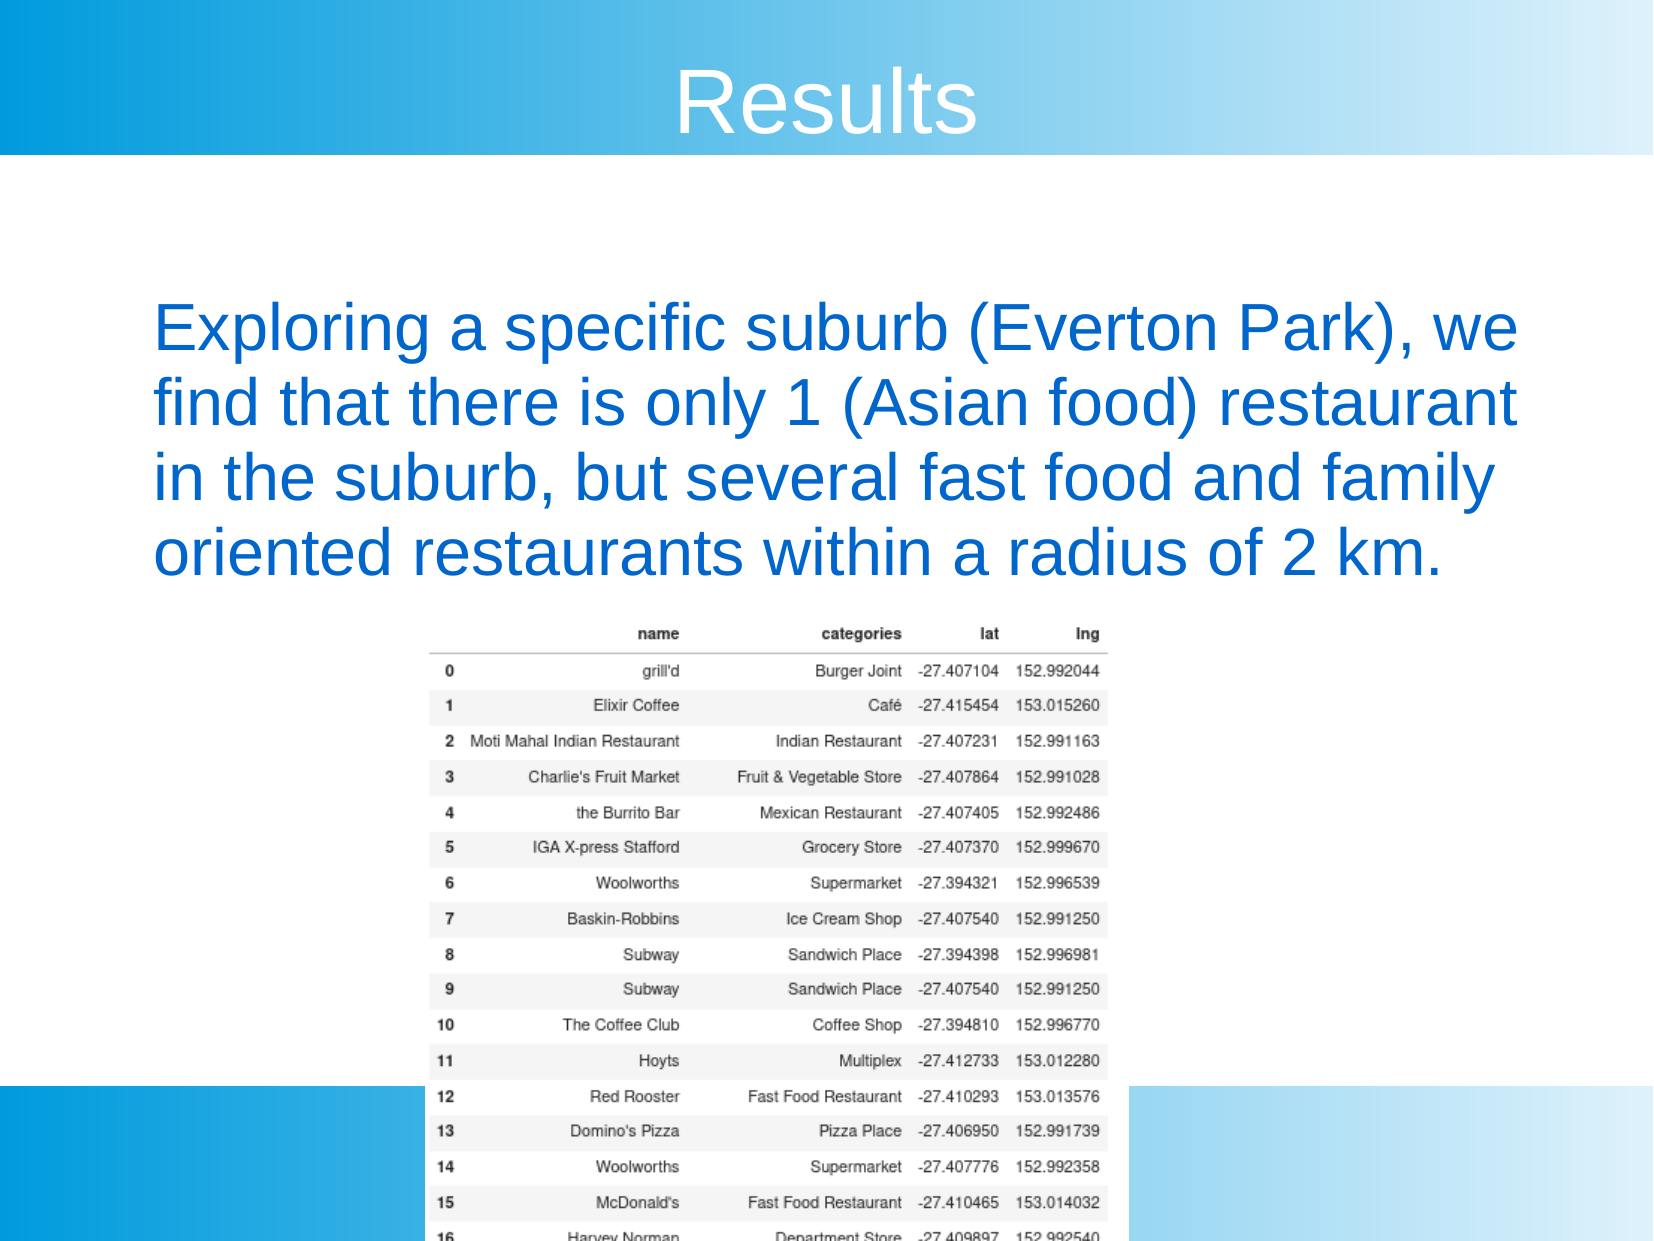

# Results
Exploring a specific suburb (Everton Park), we find that there is only 1 (Asian food) restaurant in the suburb, but several fast food and family oriented restaurants within a radius of 2 km.